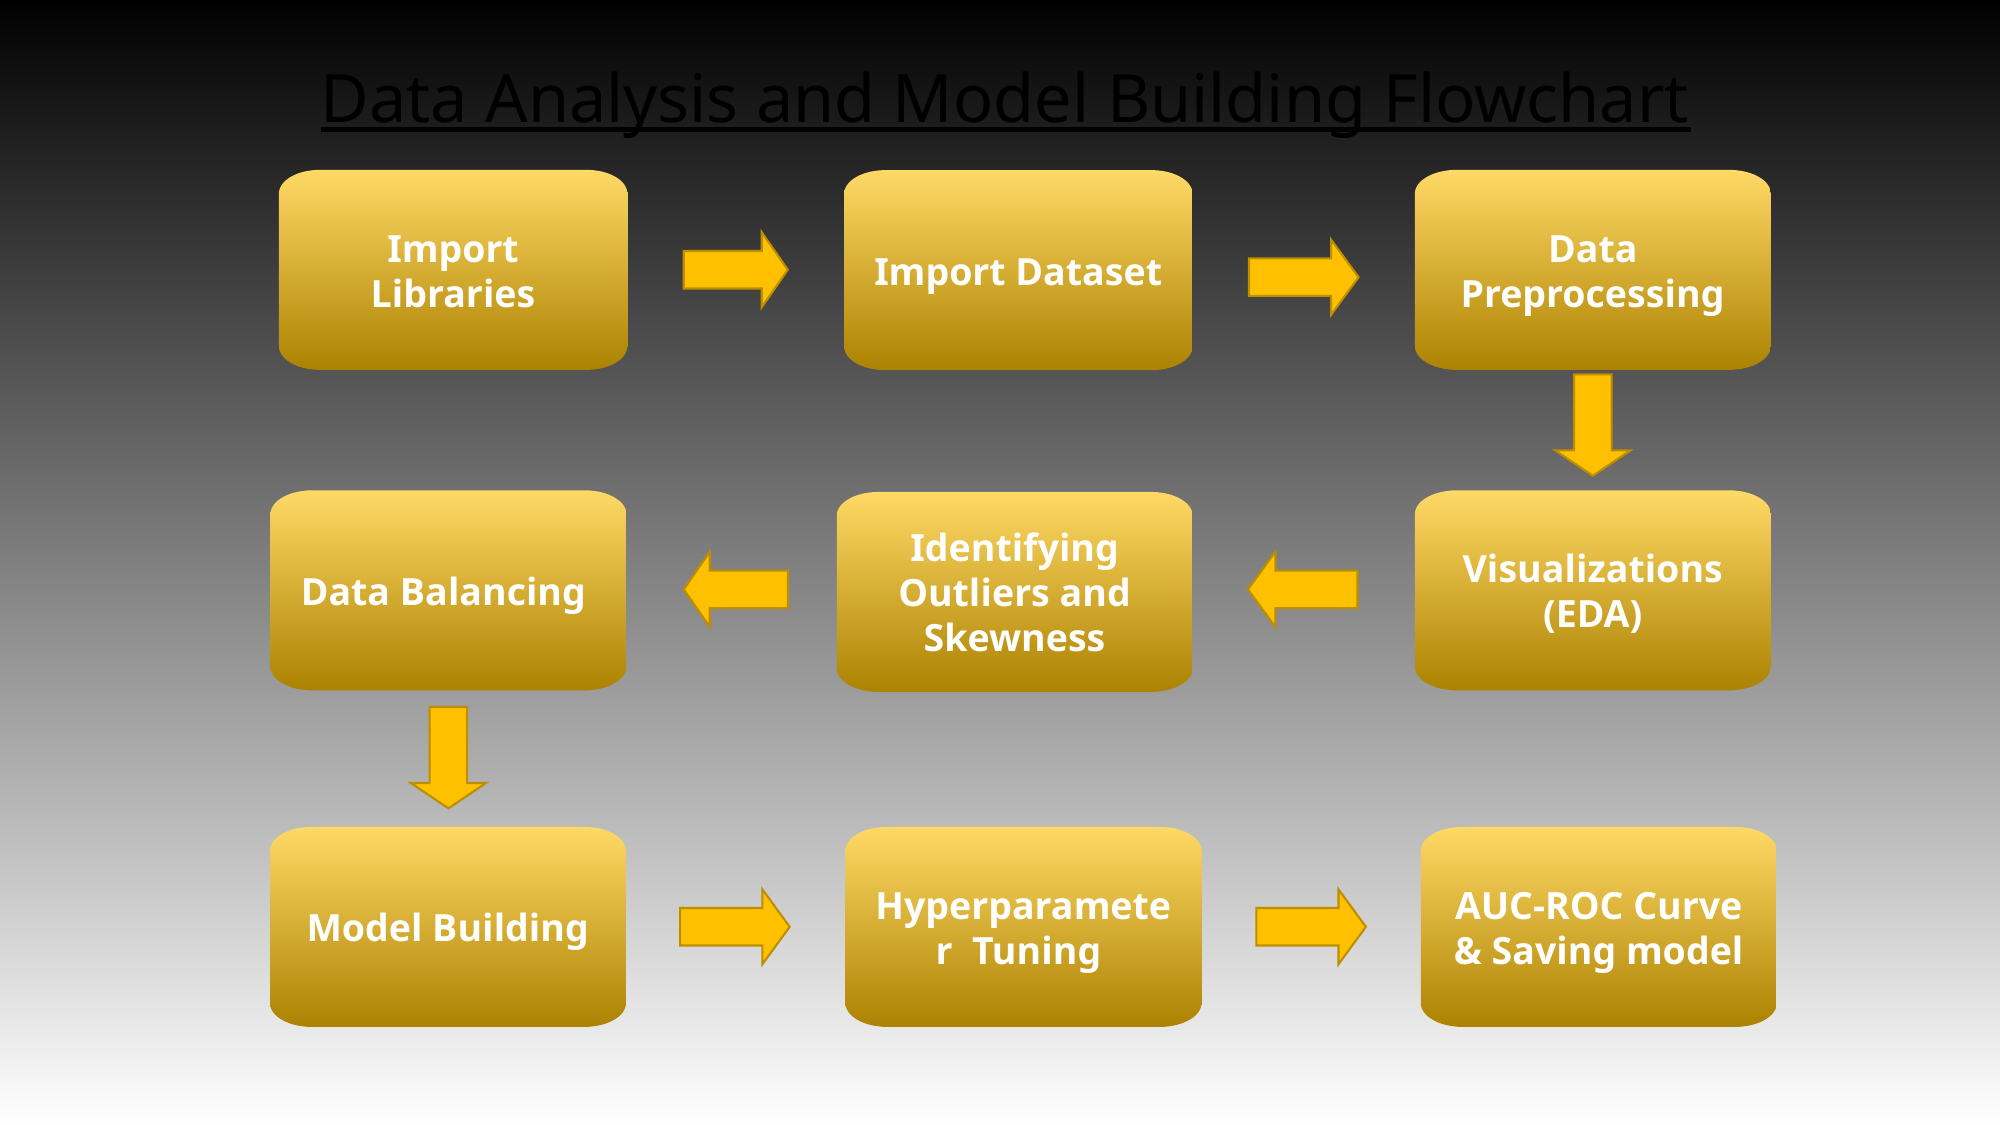

Data Analysis and Model Building Flowchart
Import Libraries
Data Preprocessing
Import Dataset
Data Balancing
Visualizations
(EDA)
Identifying Outliers and Skewness
Model Building
Hyperparameter Tuning
AUC-ROC Curve & Saving model